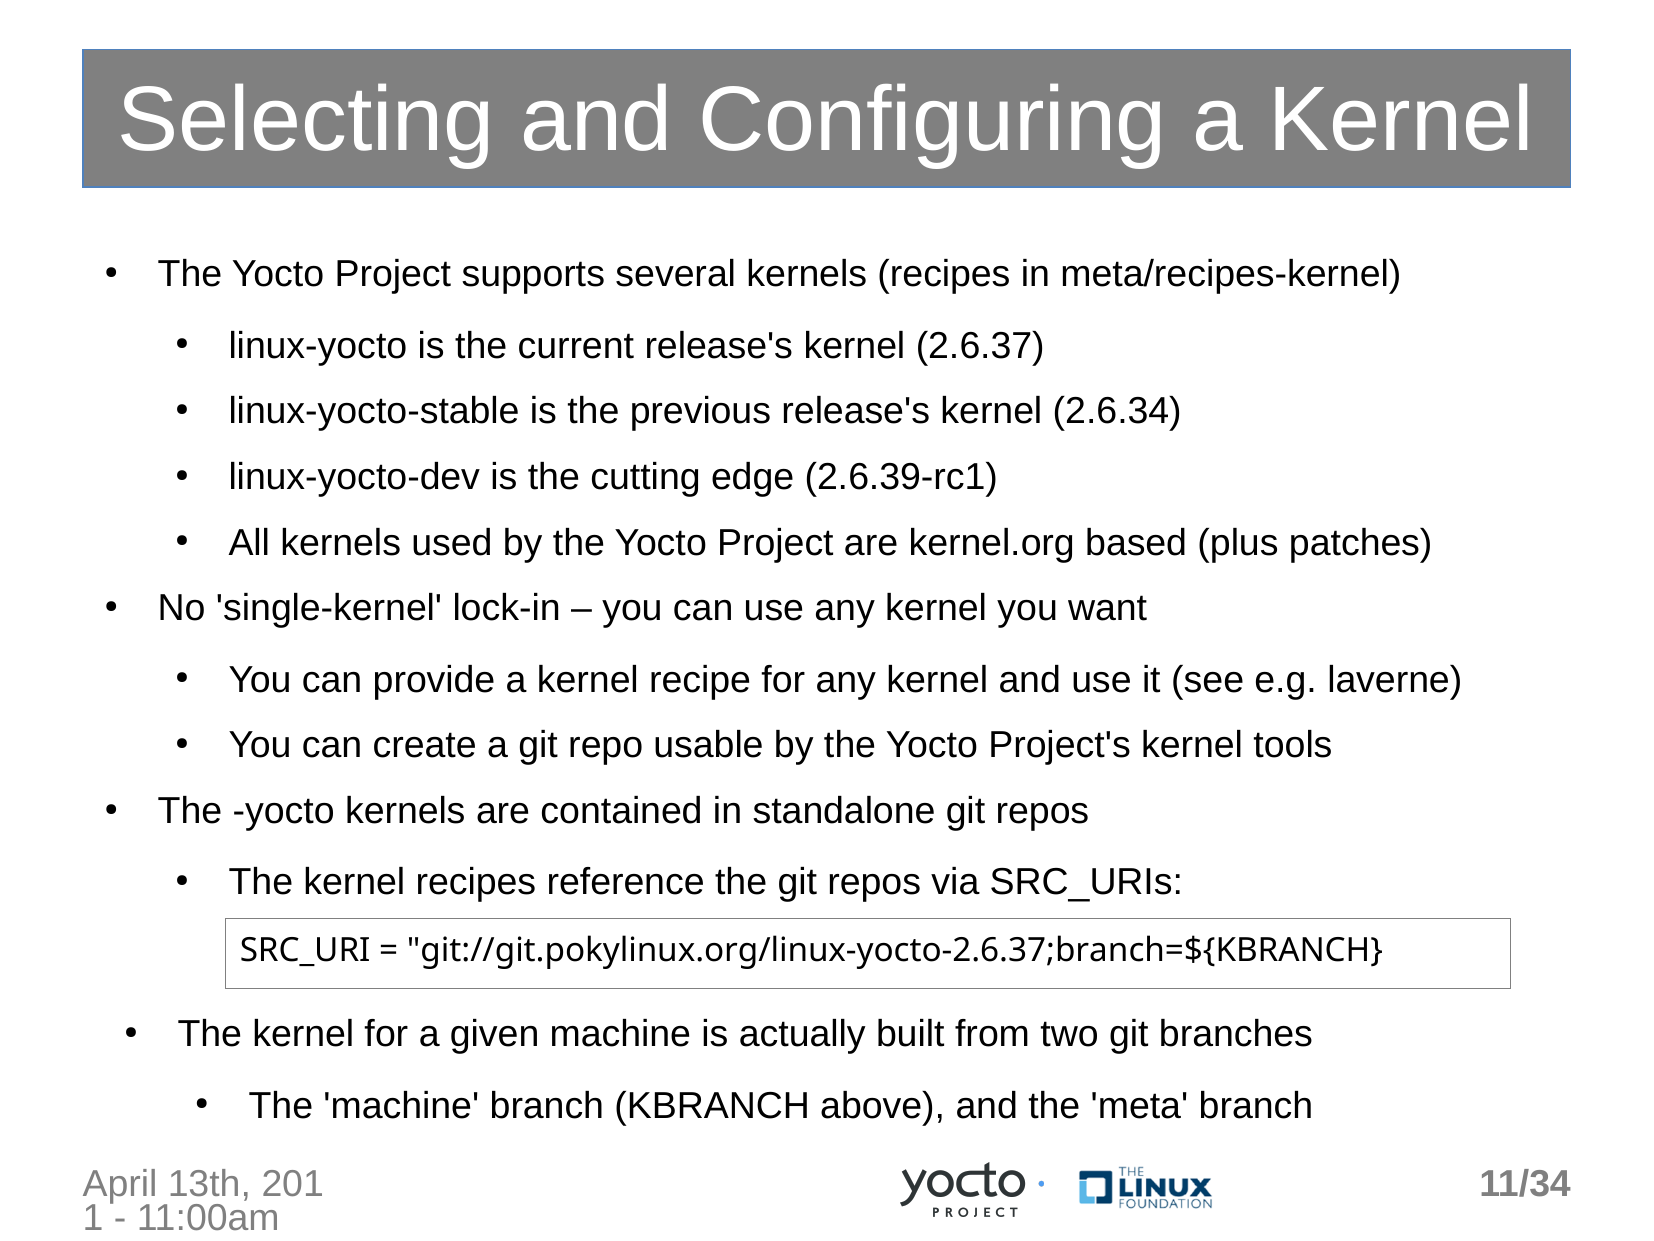

# Selecting and Configuring a Kernel
The Yocto Project supports several kernels (recipes in meta/recipes-kernel)
linux-yocto is the current release's kernel (2.6.37)
linux-yocto-stable is the previous release's kernel (2.6.34)
linux-yocto-dev is the cutting edge (2.6.39-rc1)
All kernels used by the Yocto Project are kernel.org based (plus patches)
No 'single-kernel' lock-in – you can use any kernel you want
You can provide a kernel recipe for any kernel and use it (see e.g. laverne)
You can create a git repo usable by the Yocto Project's kernel tools
The -yocto kernels are contained in standalone git repos
The kernel recipes reference the git repos via SRC_URIs:
SRC_URI = "git://git.pokylinux.org/linux-yocto-2.6.37;branch=${KBRANCH}
The kernel for a given machine is actually built from two git branches
The 'machine' branch (KBRANCH above), and the 'meta' branch
April 13th, 2011 - 11:00am
11